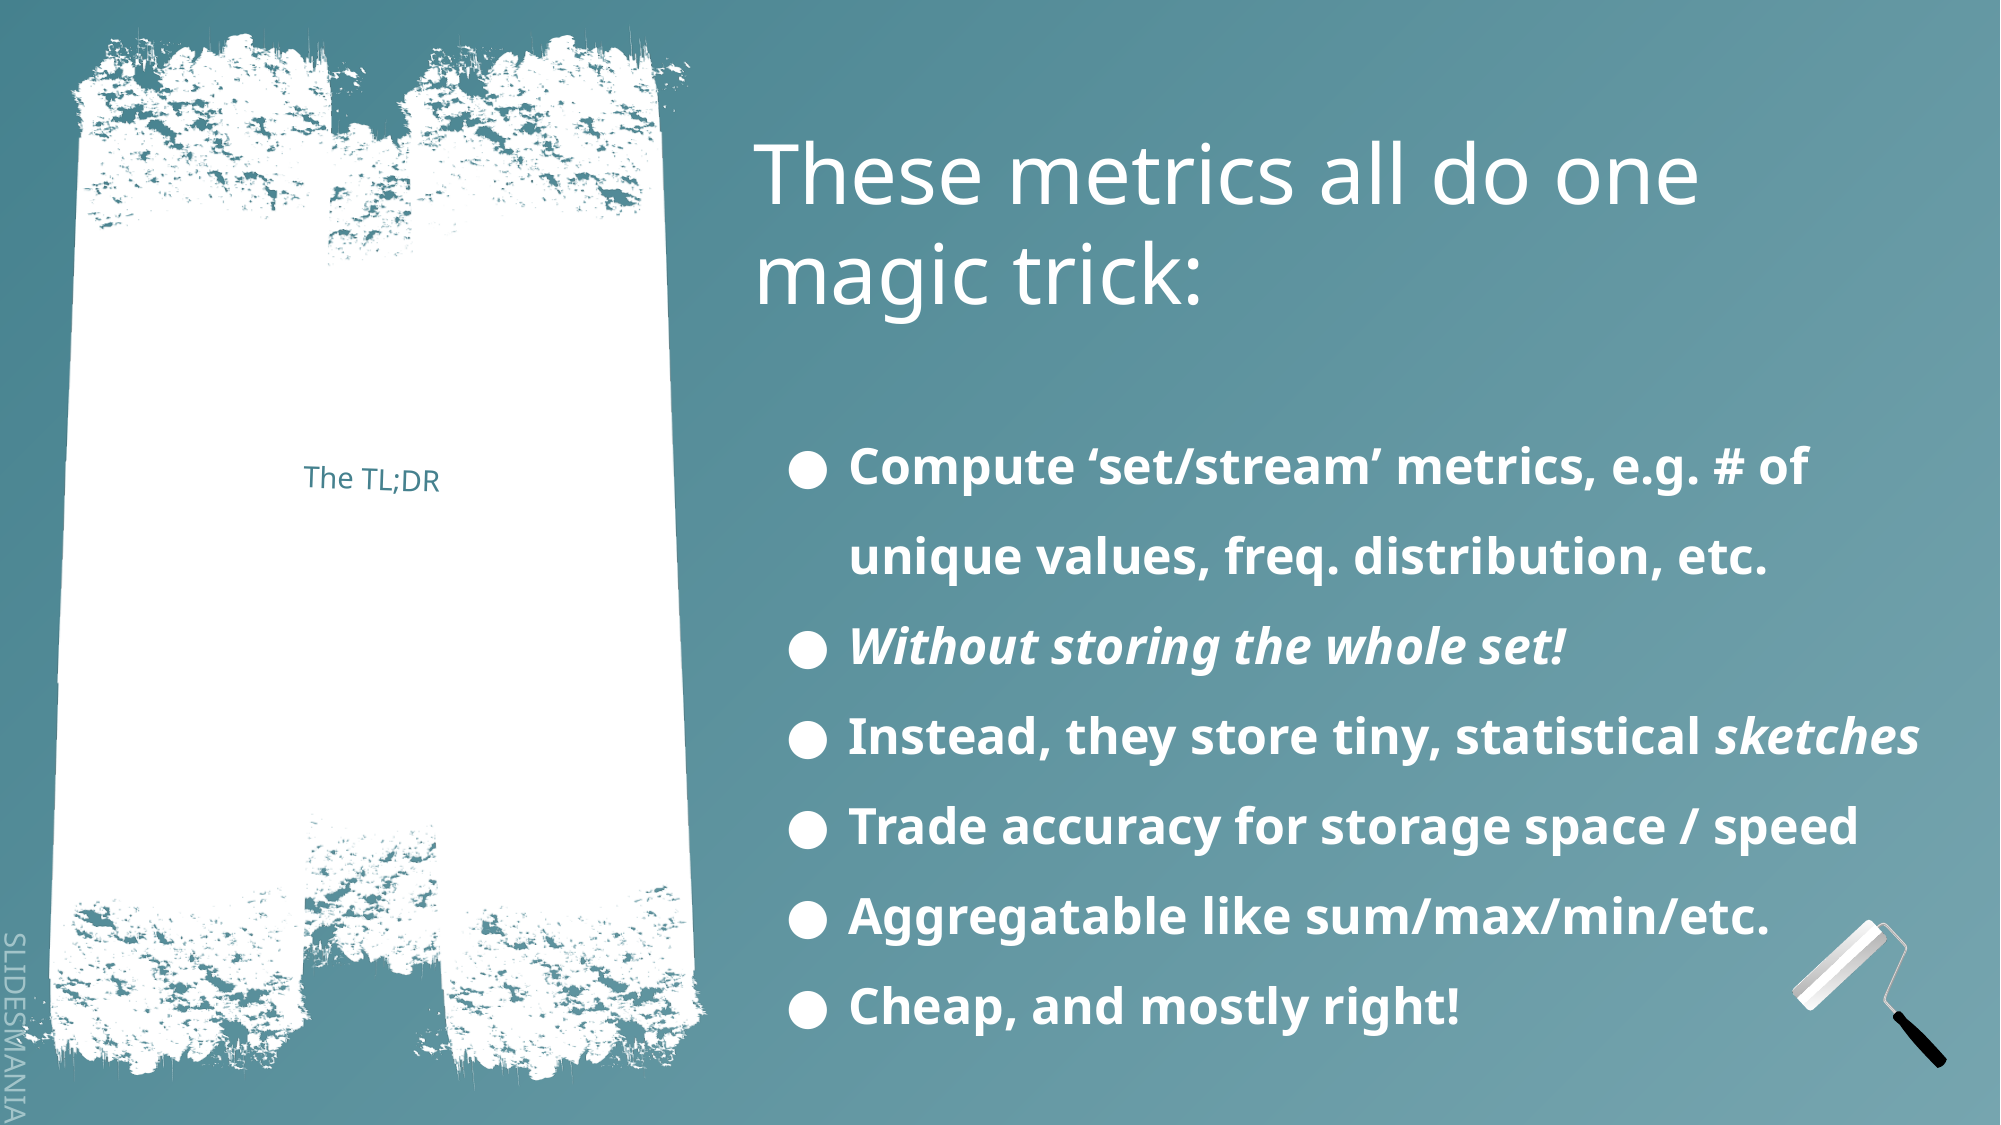

# These metrics all do one magic trick:
Compute ‘set/stream’ metrics, e.g. # of unique values, freq. distribution, etc.
Without storing the whole set!
Instead, they store tiny, statistical sketches
Trade accuracy for storage space / speed
Aggregatable like sum/max/min/etc.
Cheap, and mostly right!
The TL;DR